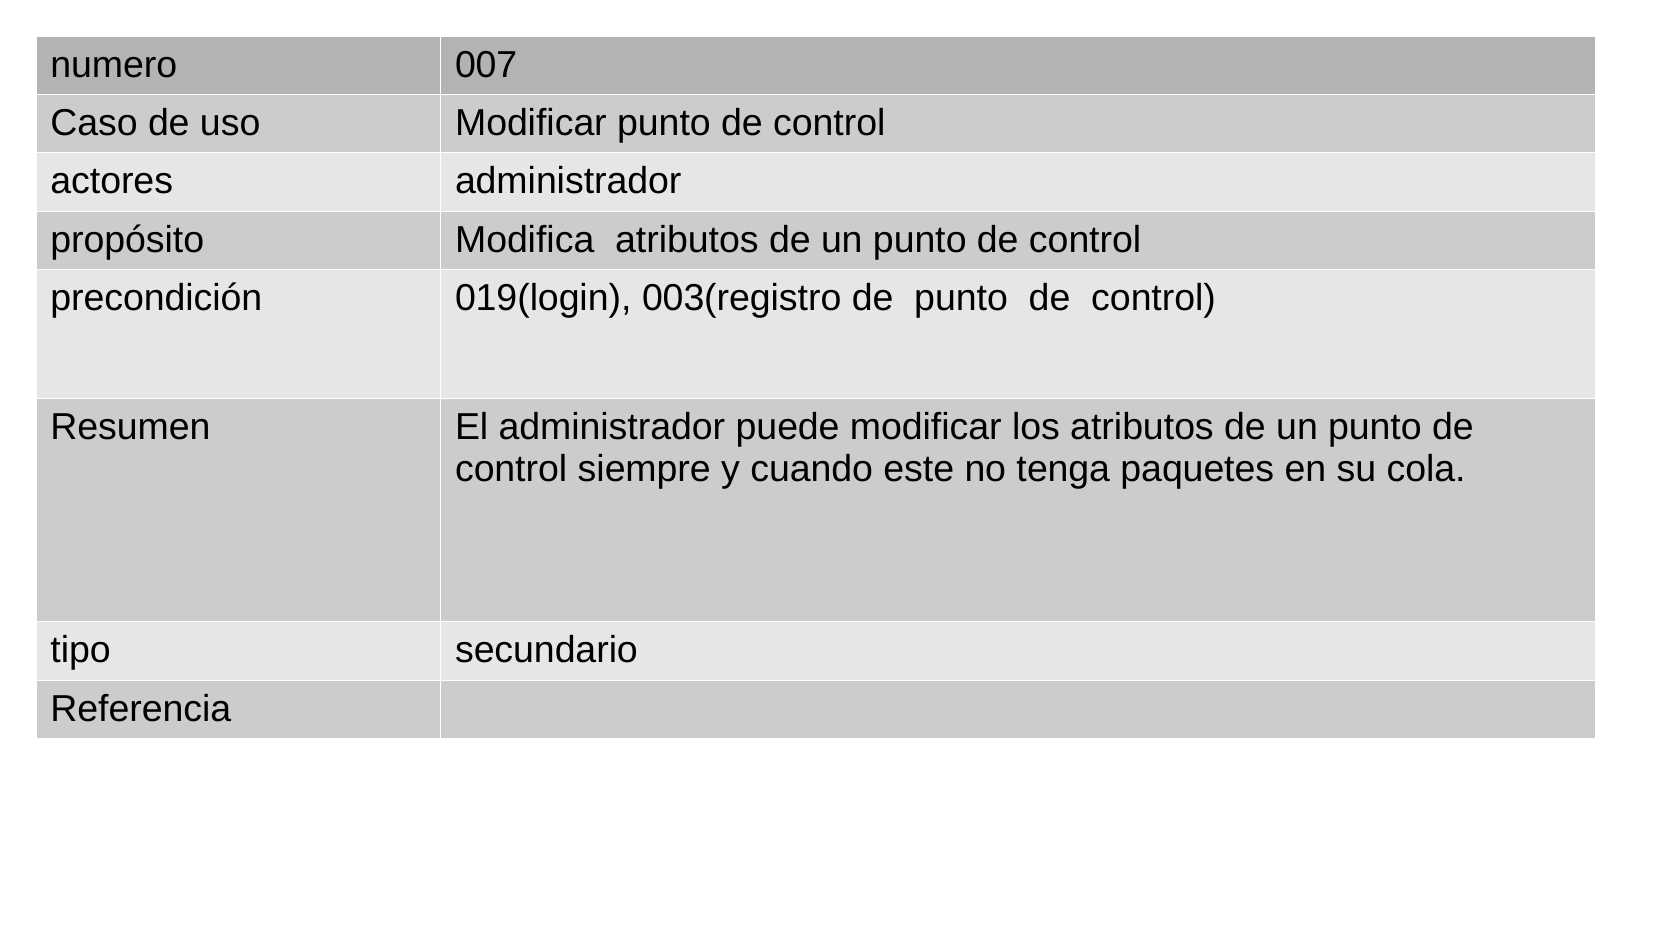

| numero | 007 |
| --- | --- |
| Caso de uso | Modificar punto de control |
| actores | administrador |
| propósito | Modifica atributos de un punto de control |
| precondición | 019(login), 003(registro de punto de control) |
| Resumen | El administrador puede modificar los atributos de un punto de control siempre y cuando este no tenga paquetes en su cola. |
| tipo | secundario |
| Referencia | |